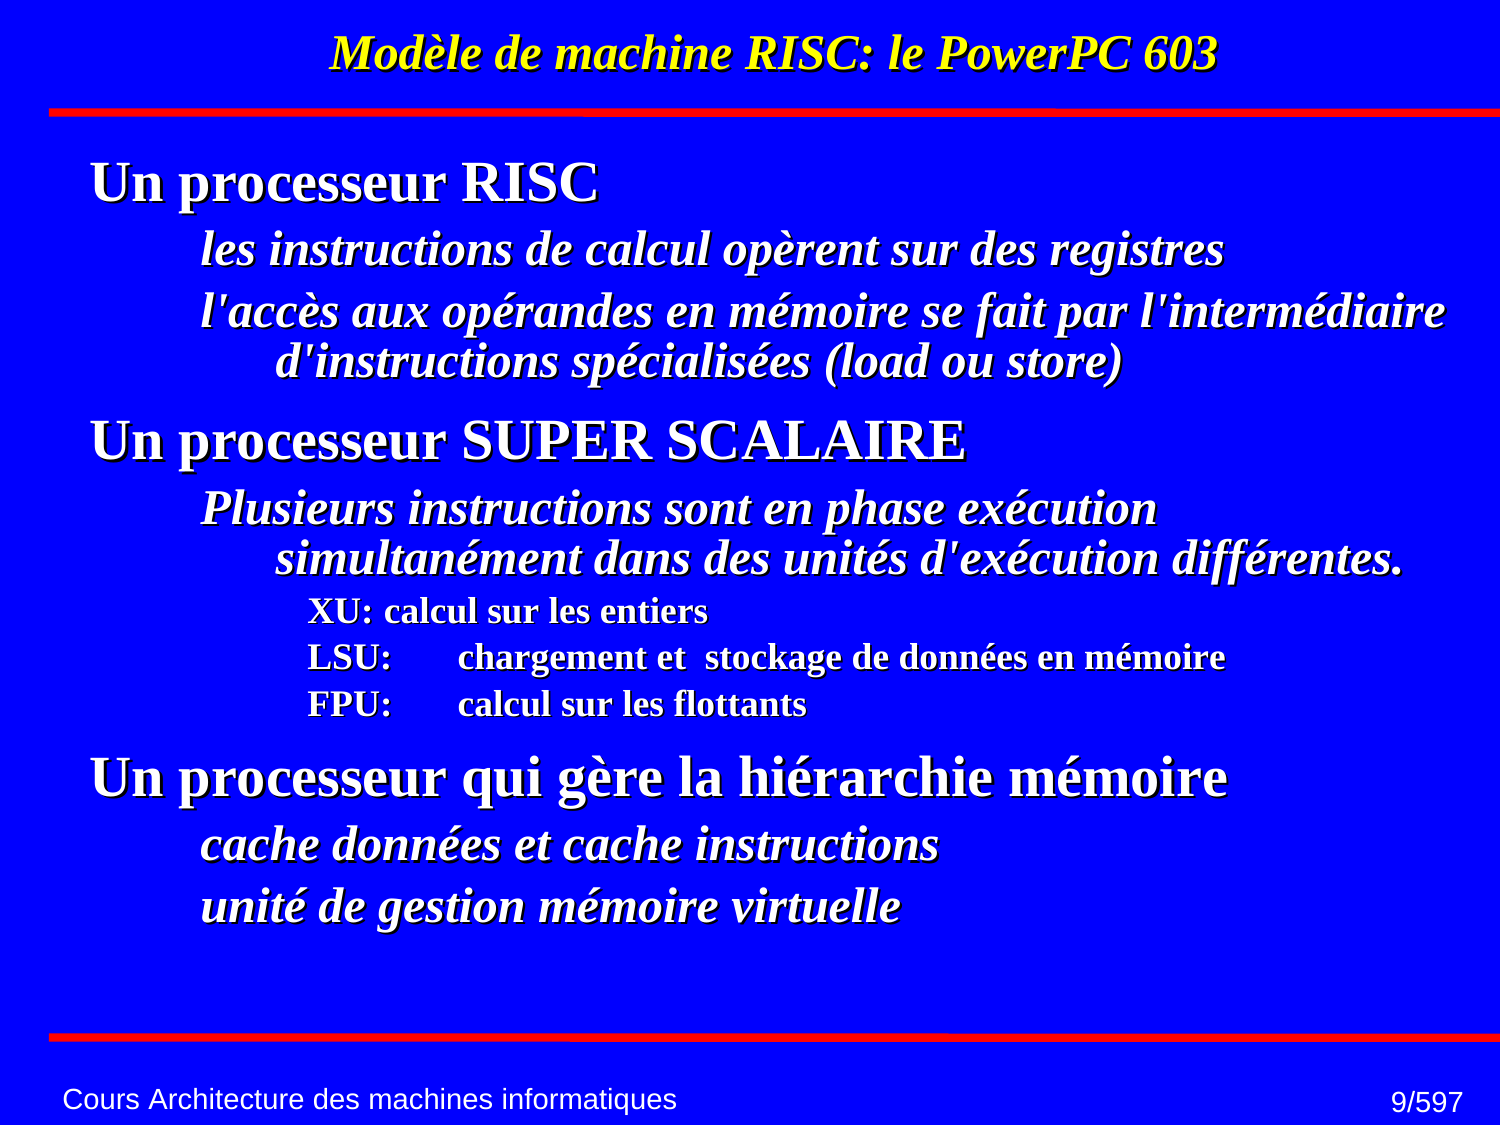

# Modèle de machine RISC: le PowerPC 603
Un processeur RISC
les instructions de calcul opèrent sur des registres
l'accès aux opérandes en mémoire se fait par l'intermédiaire d'instructions spécialisées (load ou store)
Un processeur SUPER SCALAIRE
Plusieurs instructions sont en phase exécution simultanément dans des unités d'exécution différentes.
XU: 	calcul sur les entiers
LSU:	chargement et stockage de données en mémoire
FPU: 	calcul sur les flottants
Un processeur qui gère la hiérarchie mémoire
cache données et cache instructions
unité de gestion mémoire virtuelle